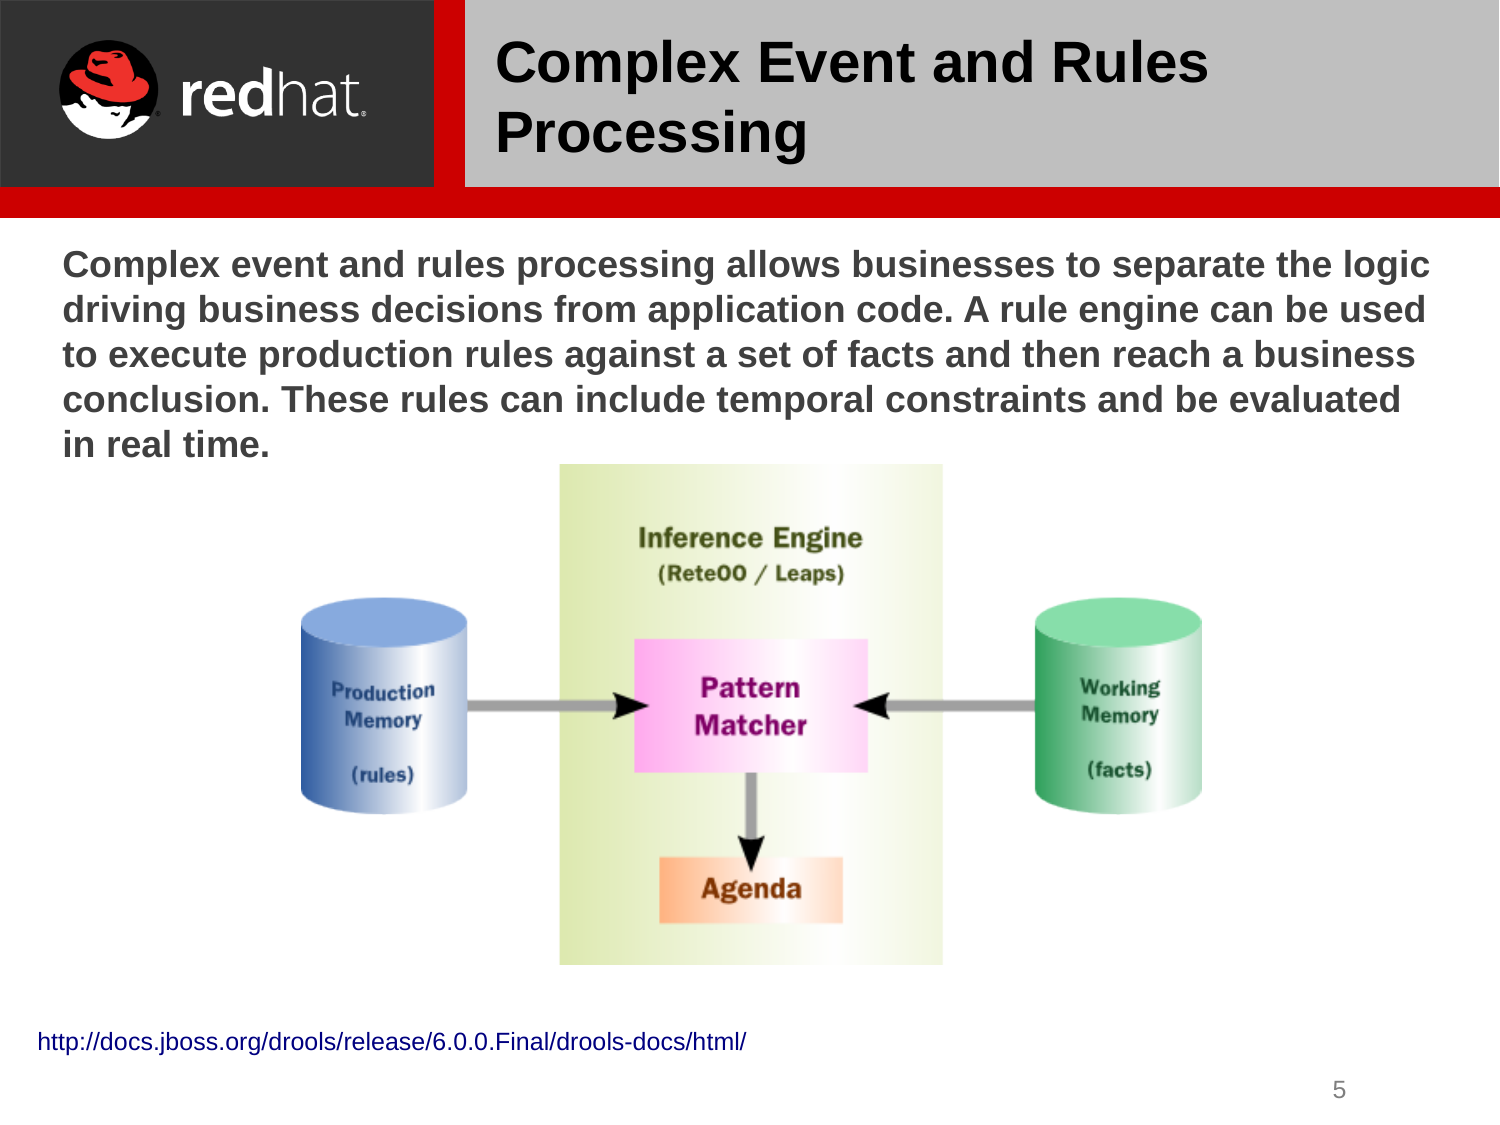

# Complex Event and Rules Processing
Complex event and rules processing allows businesses to separate the logic driving business decisions from application code. A rule engine can be used to execute production rules against a set of facts and then reach a business conclusion. These rules can include temporal constraints and be evaluated in real time.
http://docs.jboss.org/drools/release/6.0.0.Final/drools-docs/html/